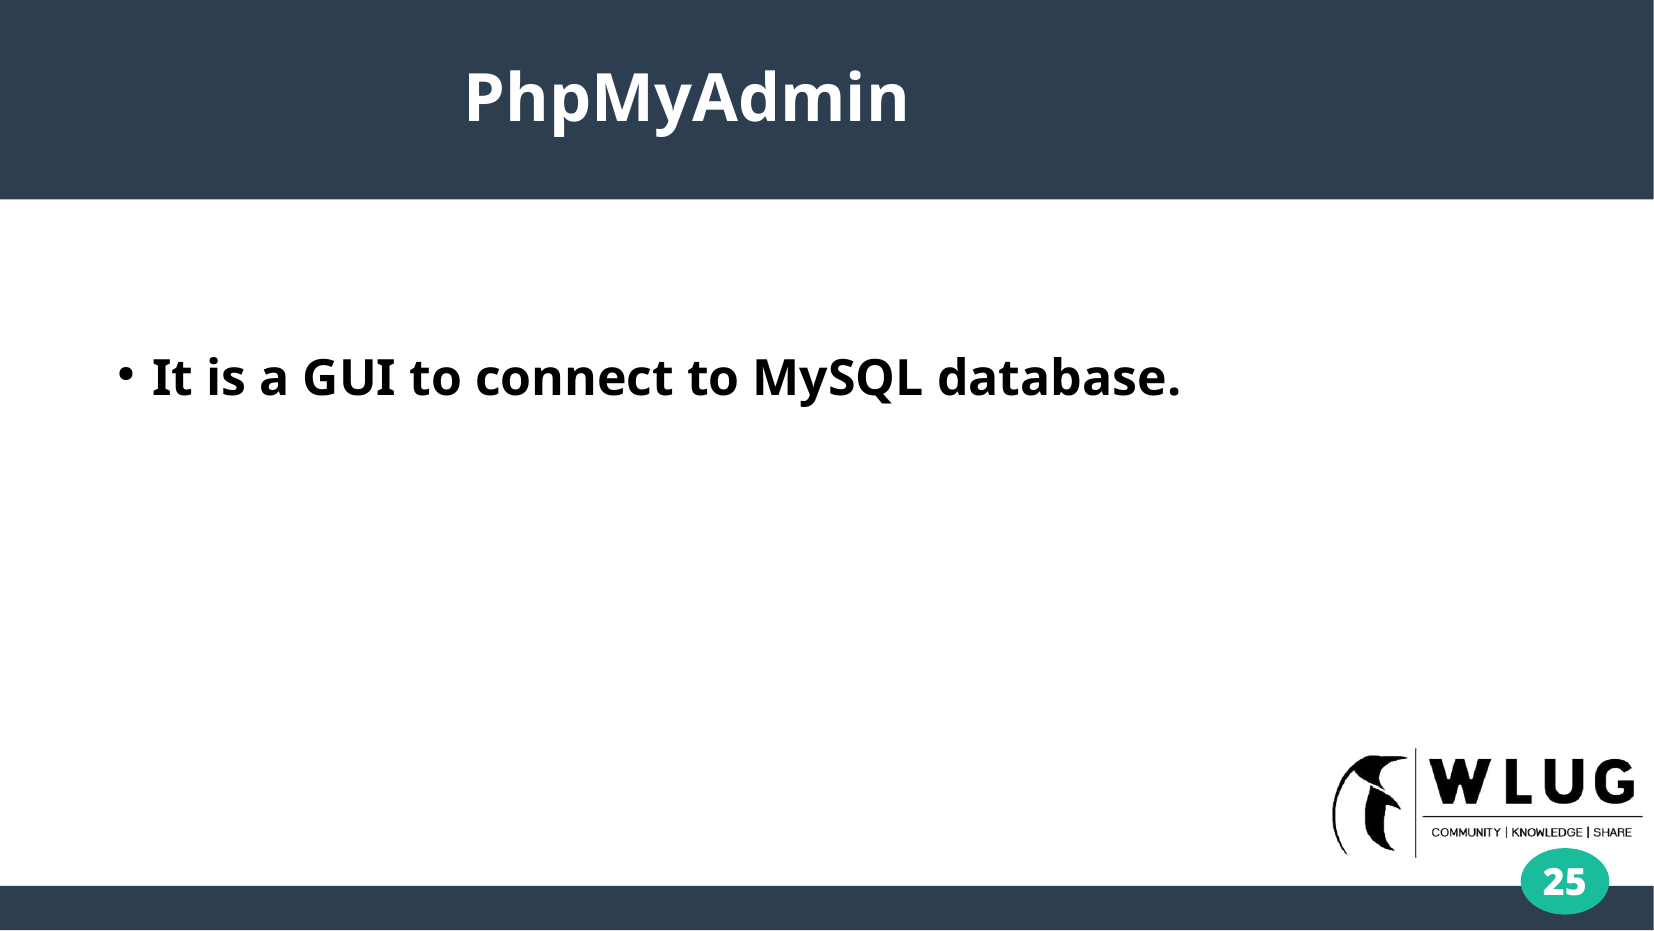

# PhpMyAdmin
It is a GUI to connect to MySQL database.
25